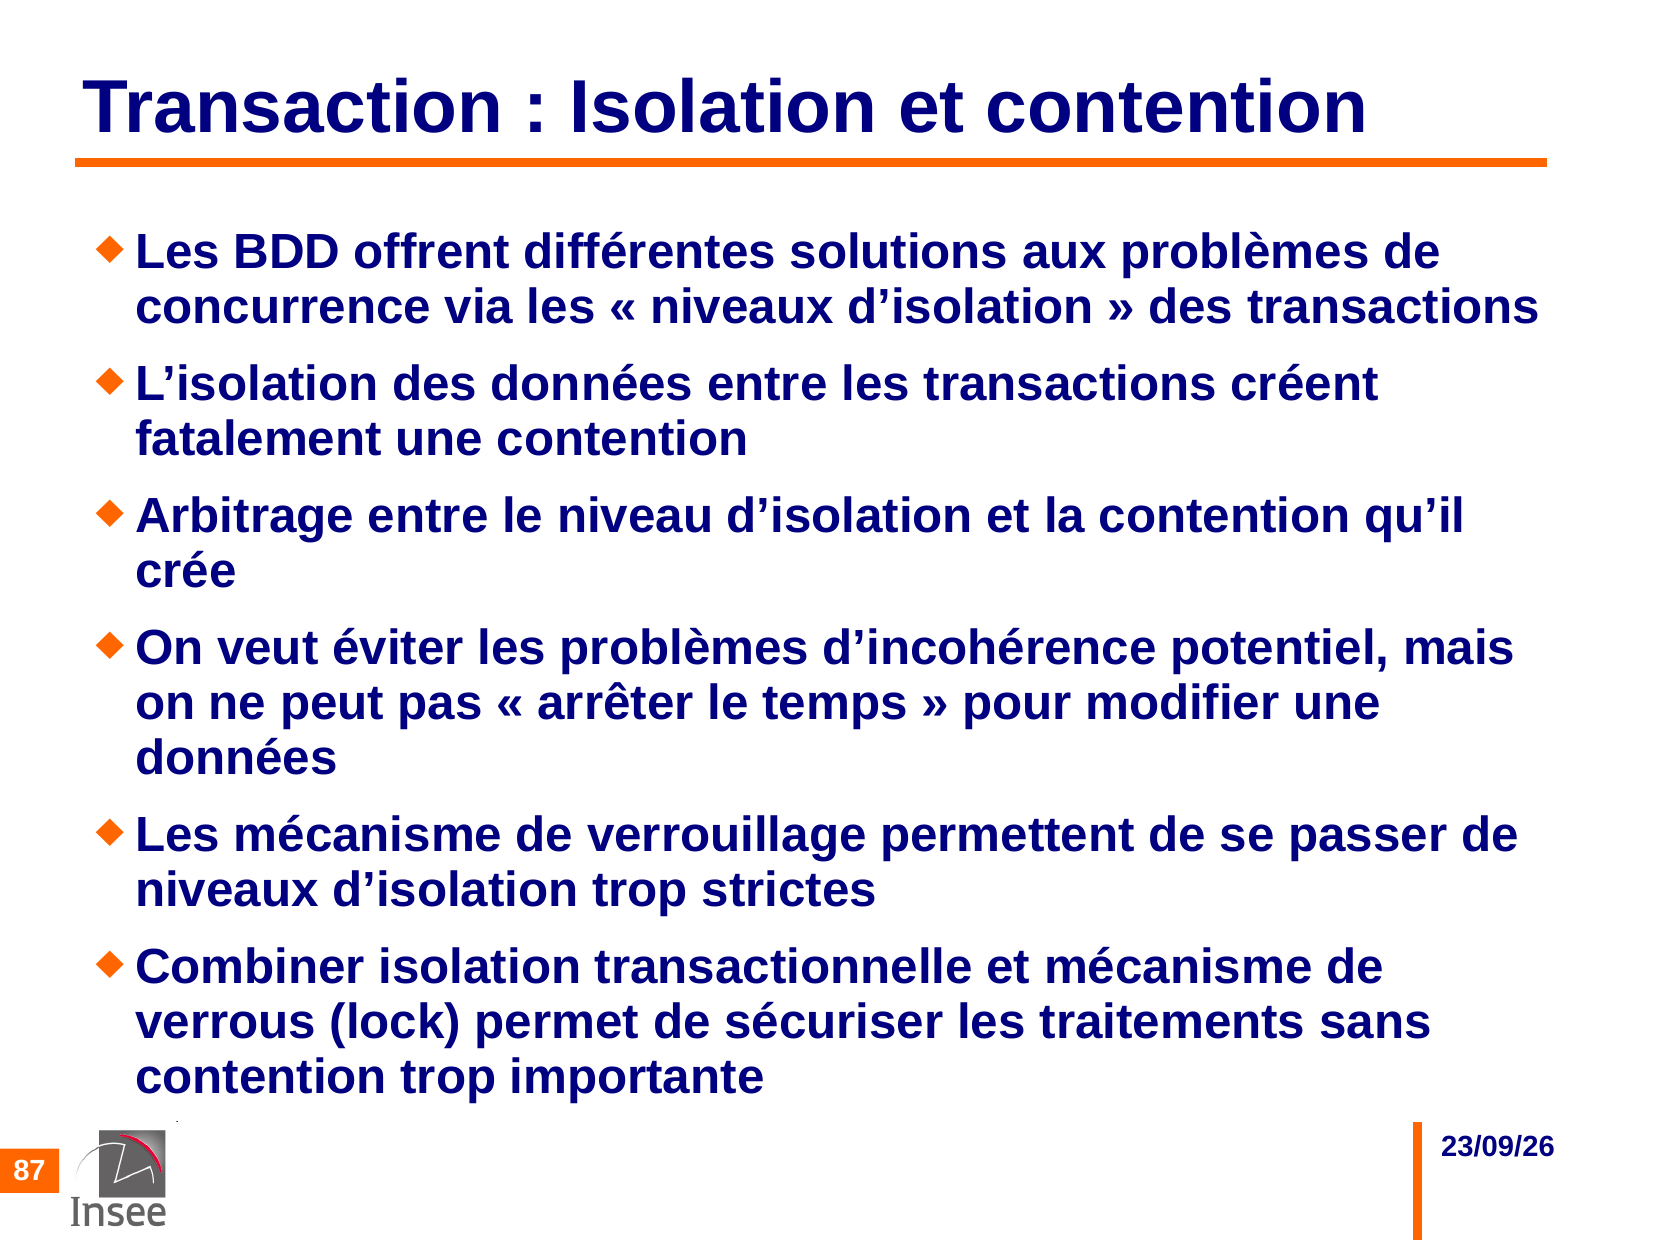

# Transaction : Isolation et contention
Les BDD offrent différentes solutions aux problèmes de concurrence via les « niveaux d’isolation » des transactions
L’isolation des données entre les transactions créent fatalement une contention
Arbitrage entre le niveau d’isolation et la contention qu’il crée
On veut éviter les problèmes d’incohérence potentiel, mais on ne peut pas « arrêter le temps » pour modifier une données
Les mécanisme de verrouillage permettent de se passer de niveaux d’isolation trop strictes
Combiner isolation transactionnelle et mécanisme de verrous (lock) permet de sécuriser les traitements sans contention trop importante
87